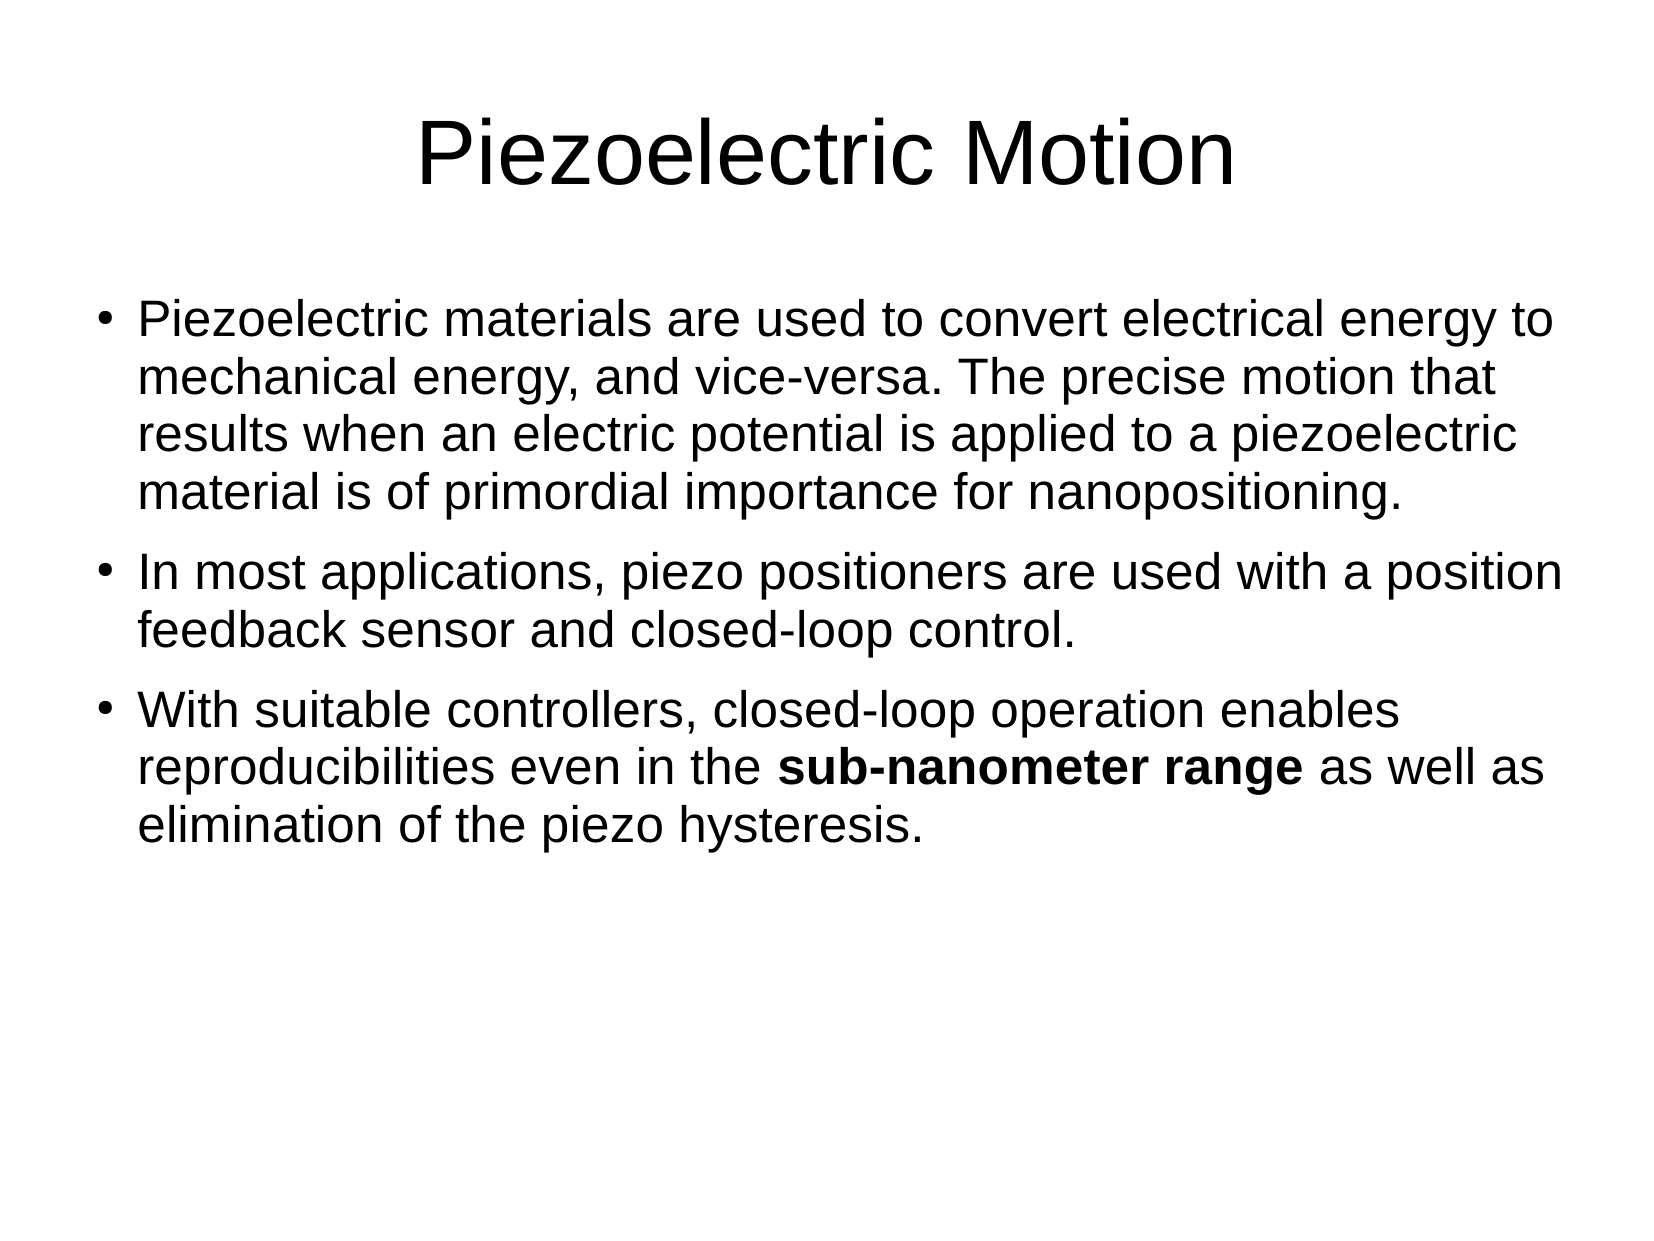

# Piezoelectric Motion
Piezoelectric materials are used to convert electrical energy to mechanical energy, and vice-versa. The precise motion that results when an electric potential is applied to a piezoelectric material is of primordial importance for nanopositioning.
In most applications, piezo positioners are used with a position feedback sensor and closed-loop control.
With suitable controllers, closed-loop operation enables reproducibilities even in the sub-nanometer range as well as elimination of the piezo hysteresis.